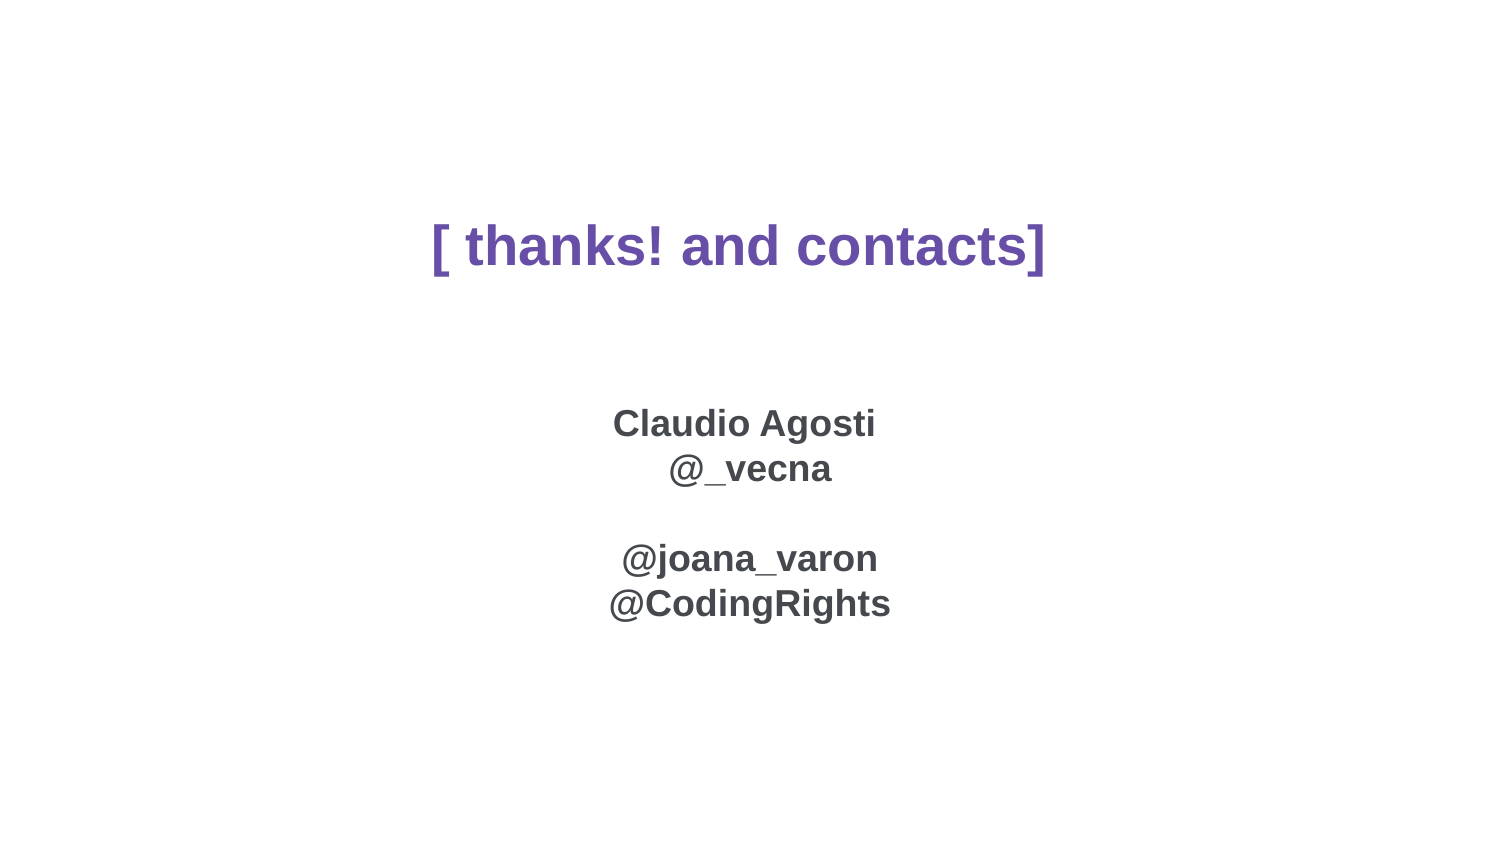

Claudio Agosti
@_vecna
@joana_varon
@CodingRights
[ thanks! and contacts]